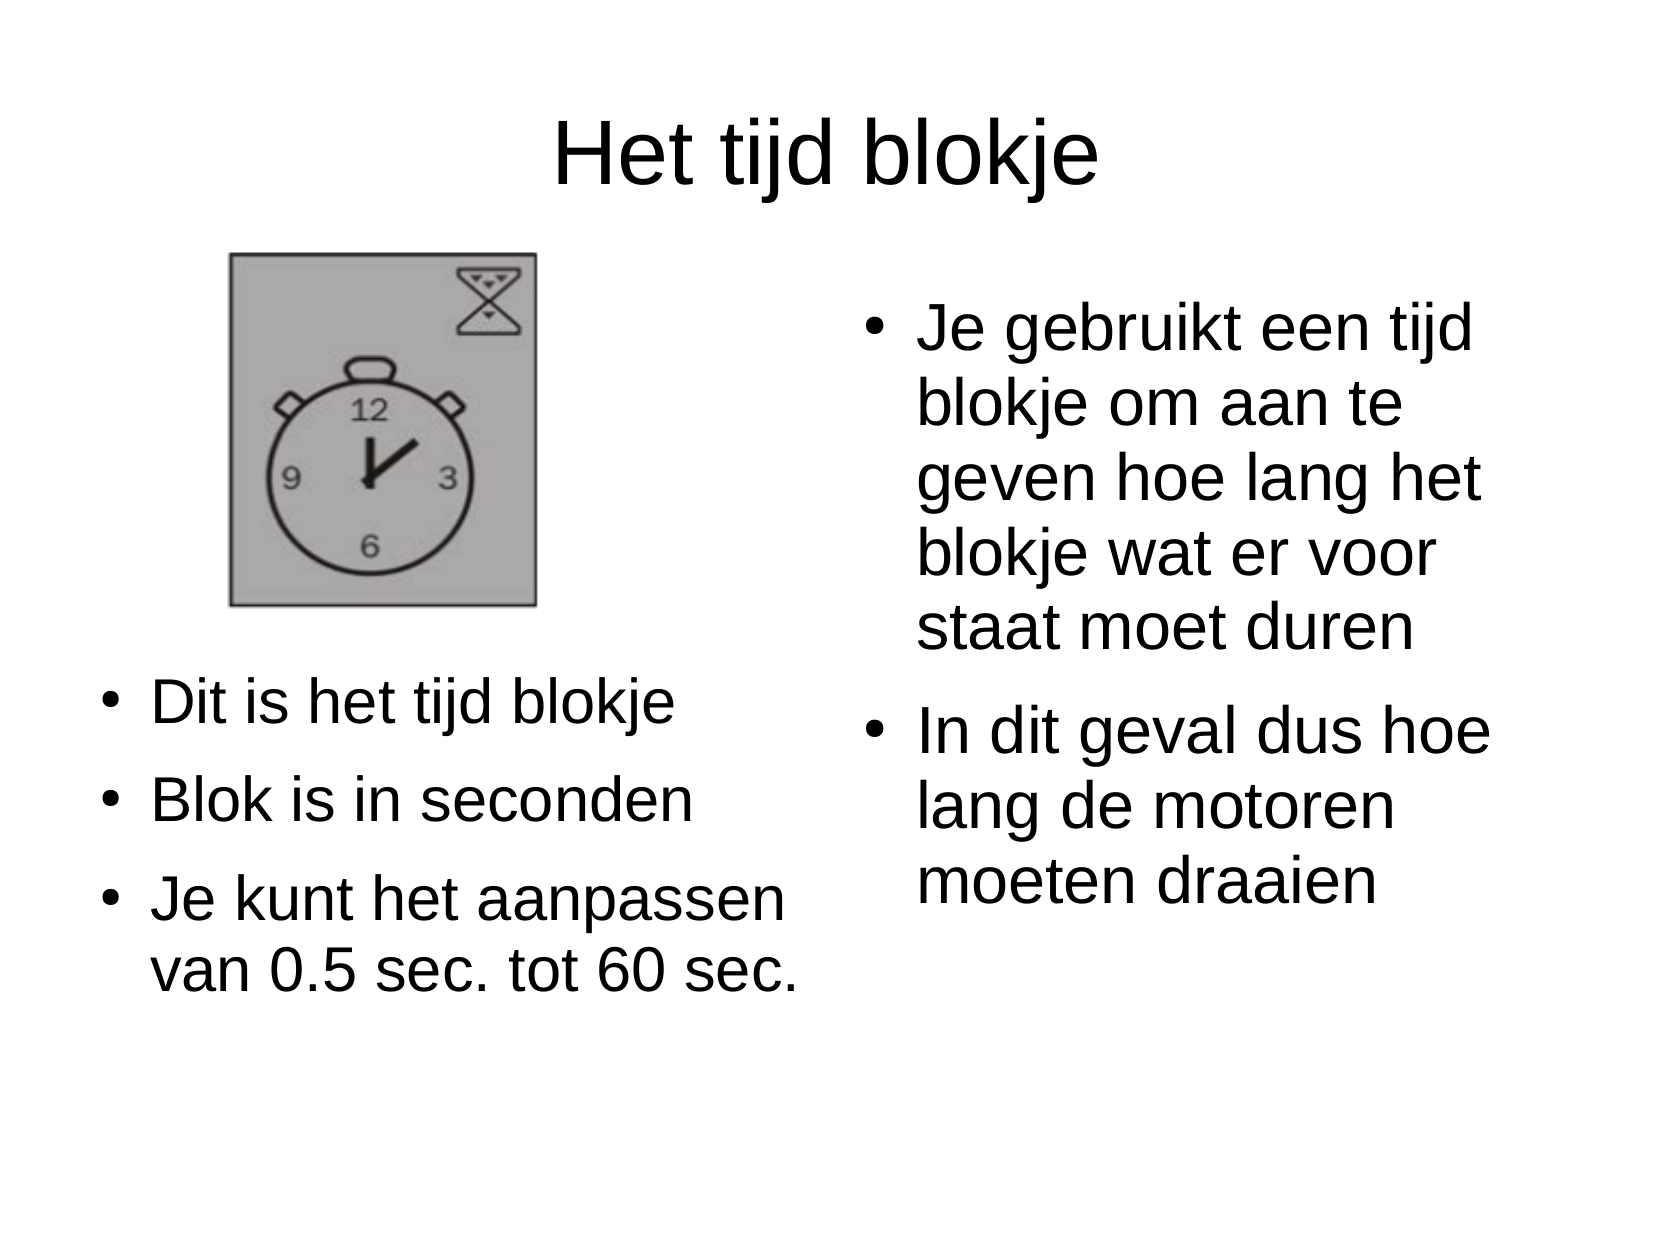

Het tijd blokje
#
Je gebruikt een tijd blokje om aan te geven hoe lang het blokje wat er voor staat moet duren
In dit geval dus hoe lang de motoren moeten draaien
Dit is het tijd blokje
Blok is in seconden
Je kunt het aanpassen van 0.5 sec. tot 60 sec.